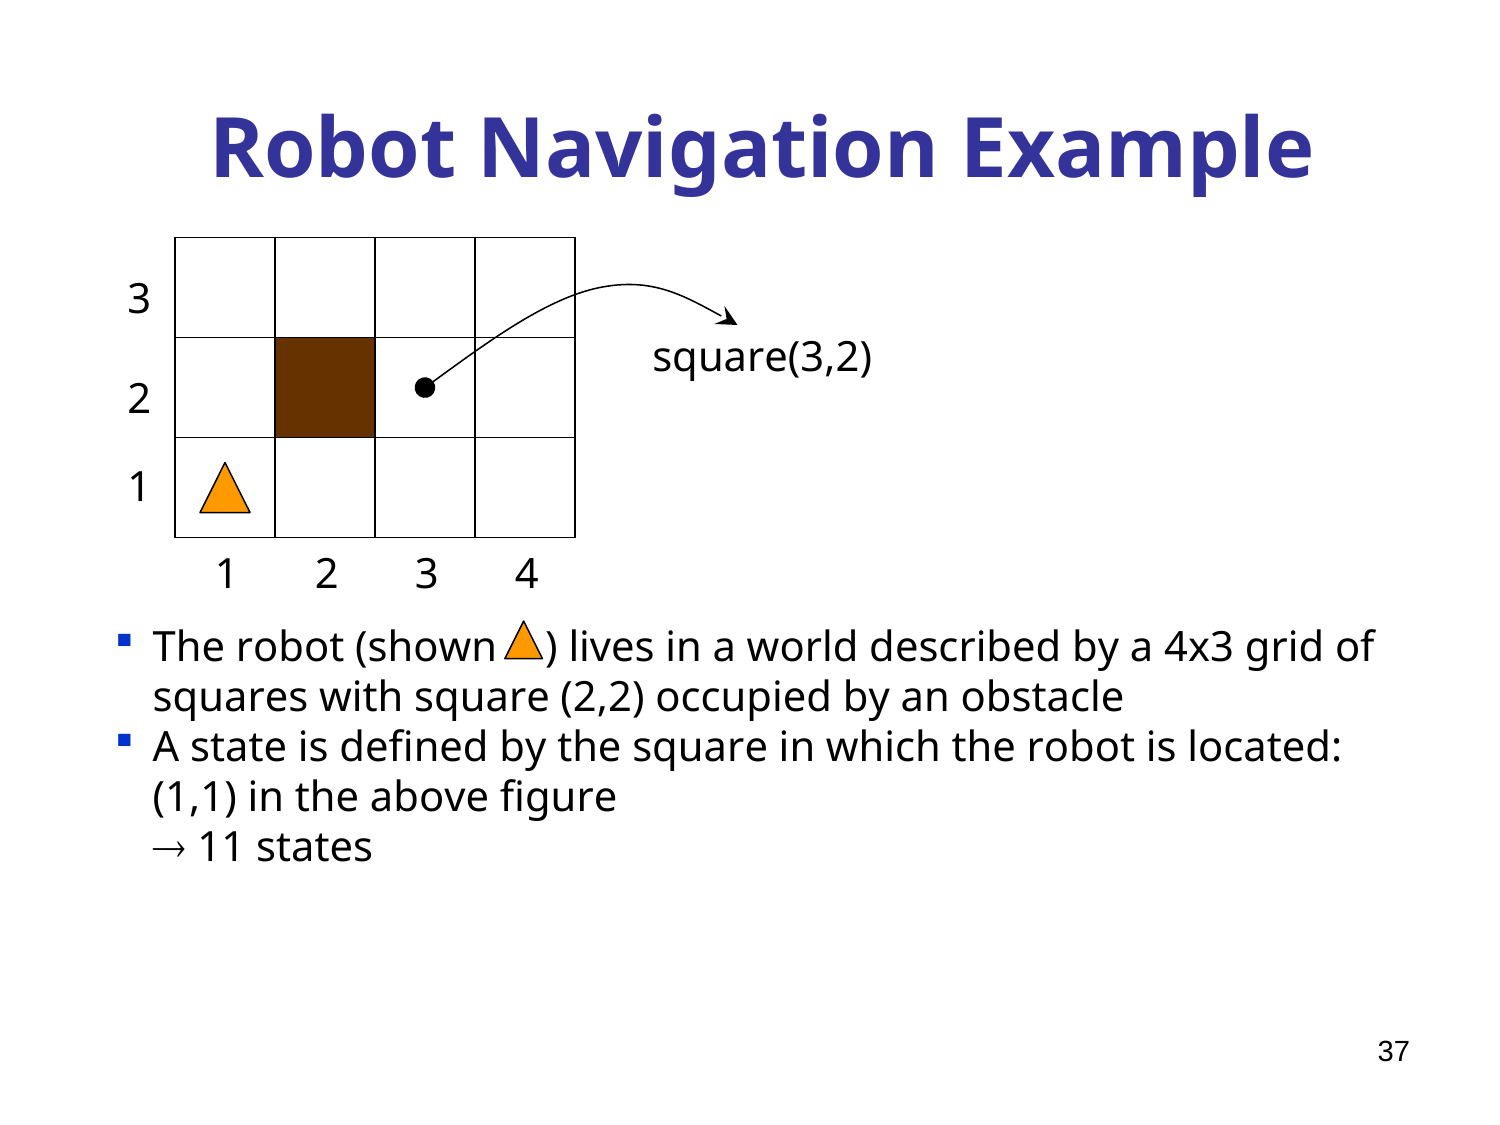

# Robot Navigation Example
3
2
1
1
2
3
4
square(3,2)
The robot (shown ) lives in a world described by a 4x3 grid of squares with square (2,2) occupied by an obstacle
A state is defined by the square in which the robot is located: (1,1) in the above figure
	 11 states